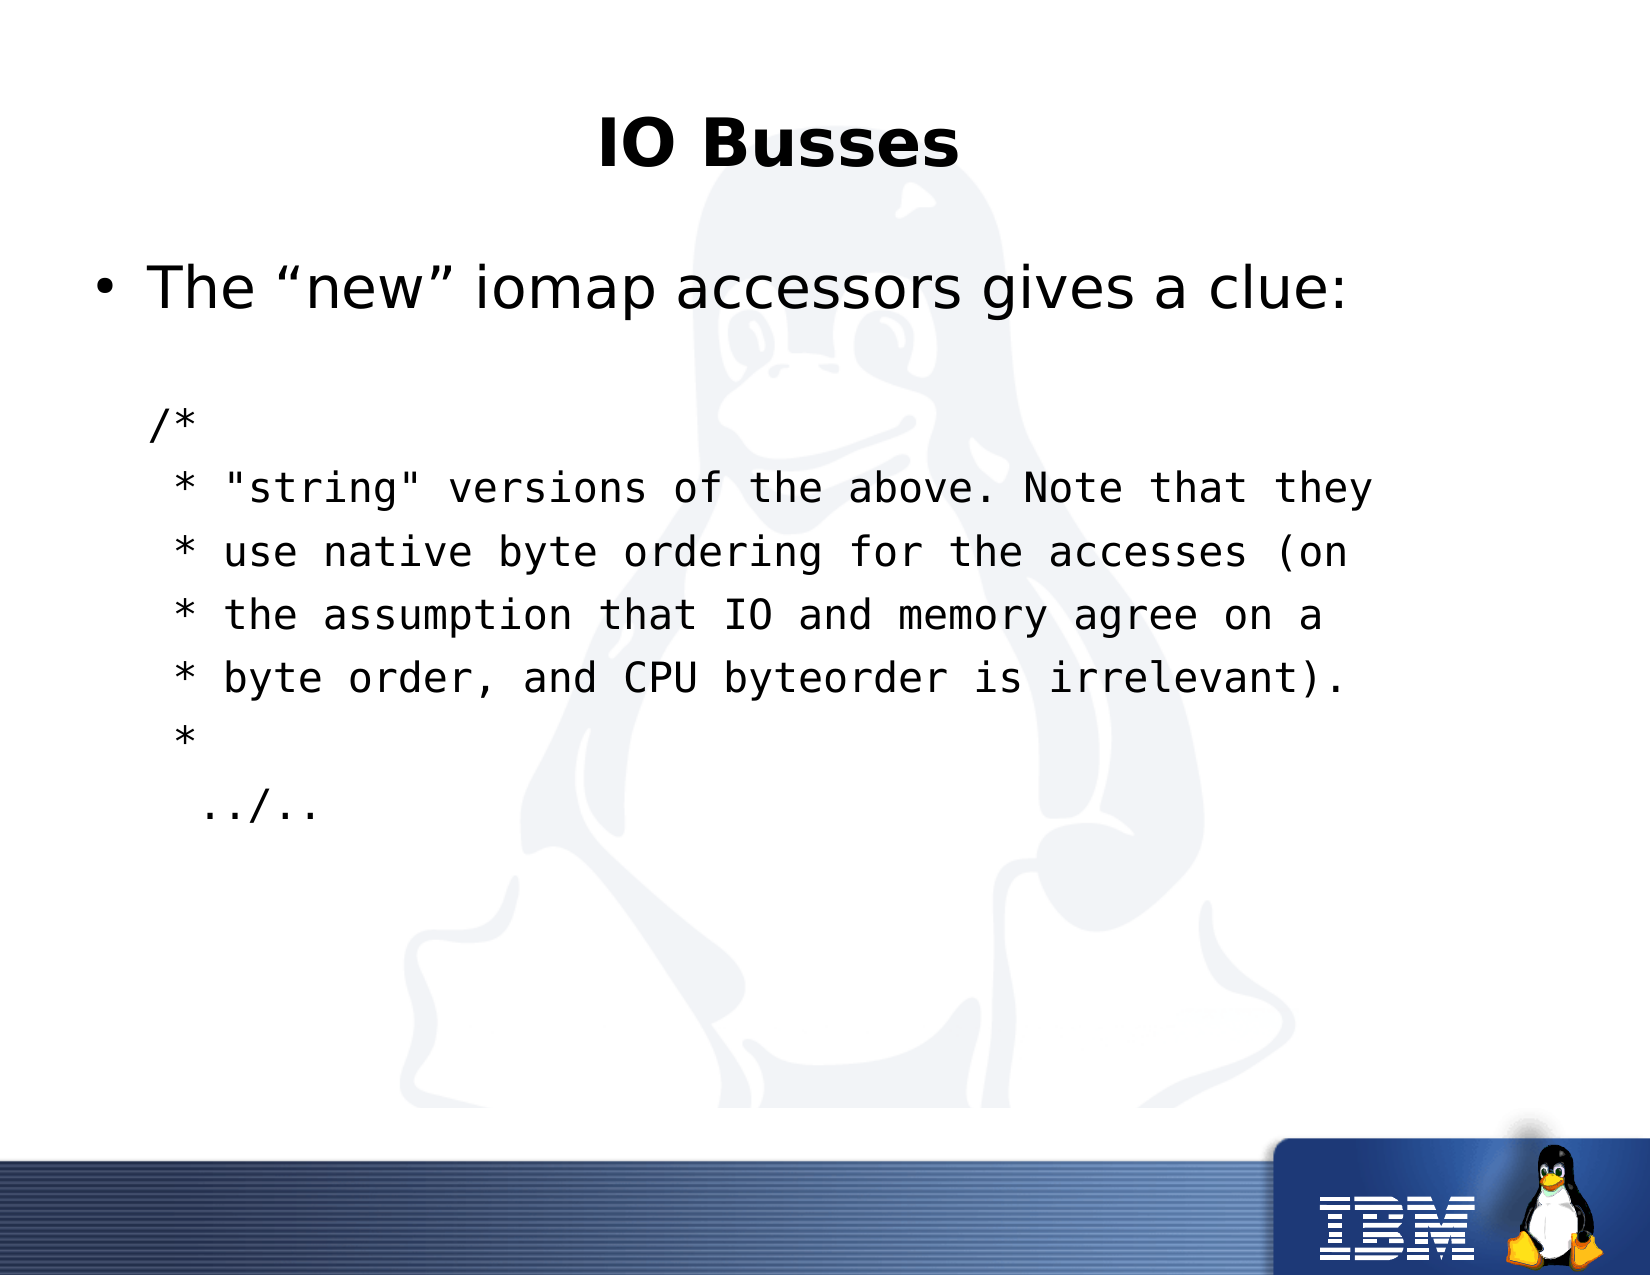

# IO Busses
The “new” iomap accessors gives a clue:
/*
 * "string" versions of the above. Note that they
 * use native byte ordering for the accesses (on
 * the assumption that IO and memory agree on a
 * byte order, and CPU byteorder is irrelevant).
 *
 ../..